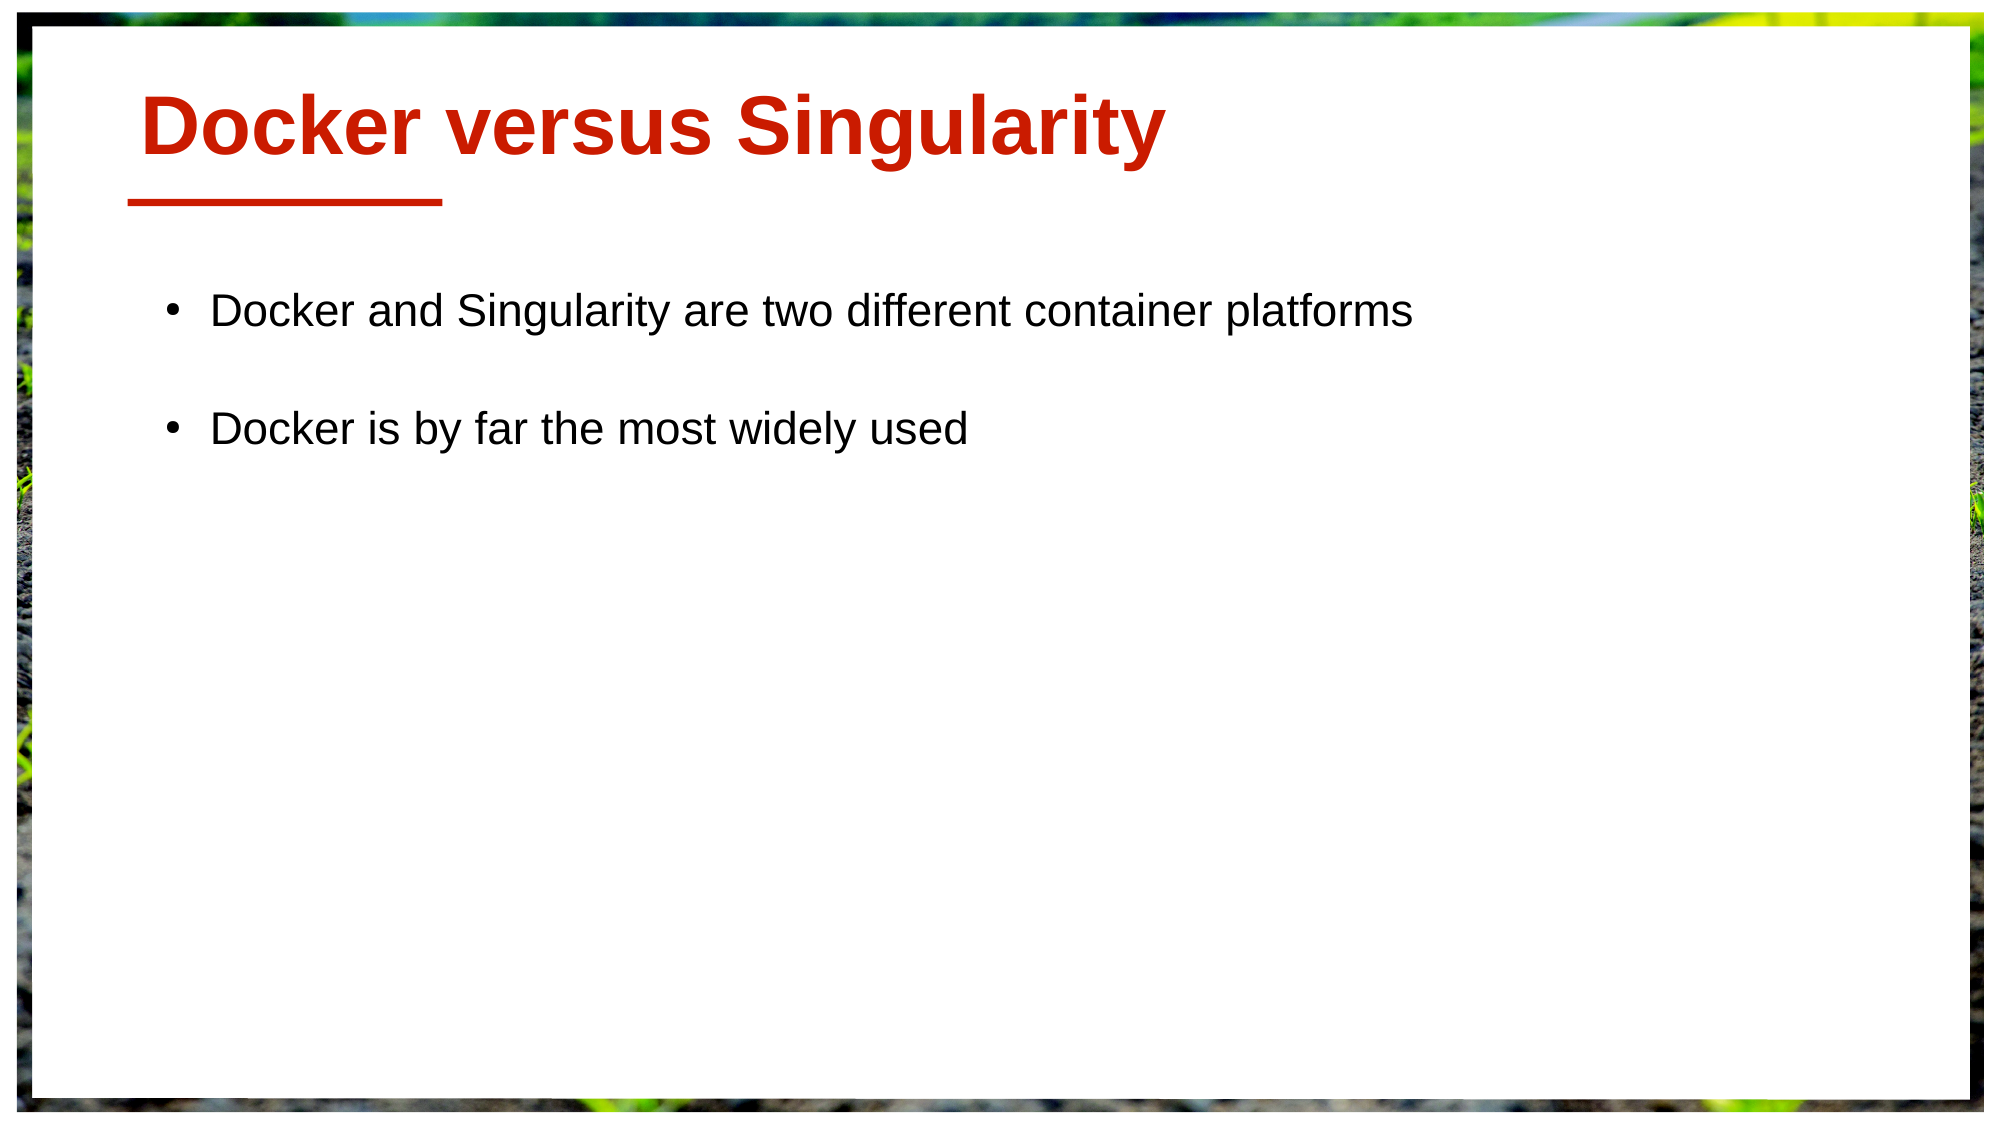

Docker versus Singularity
Docker and Singularity are two different container platforms
Docker is by far the most widely used